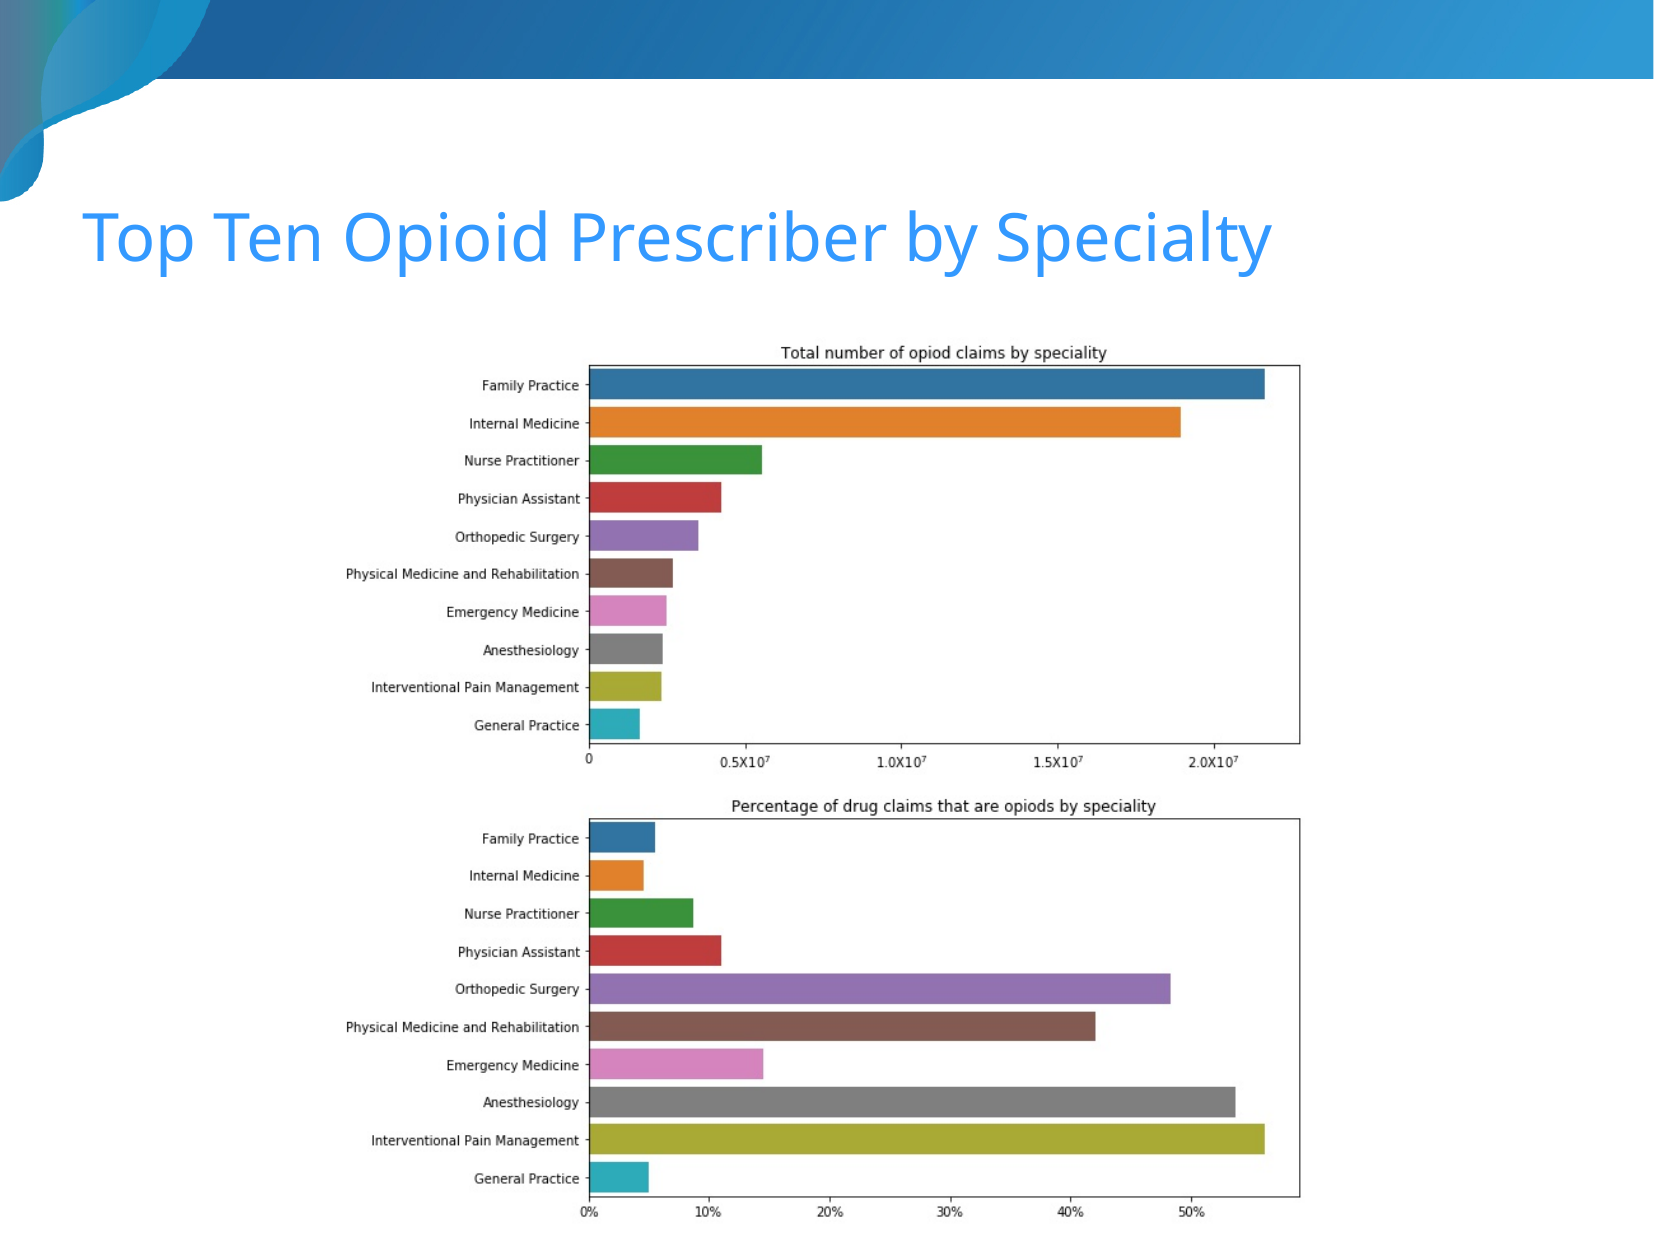

# Top Ten Opioid Prescriber by Specialty